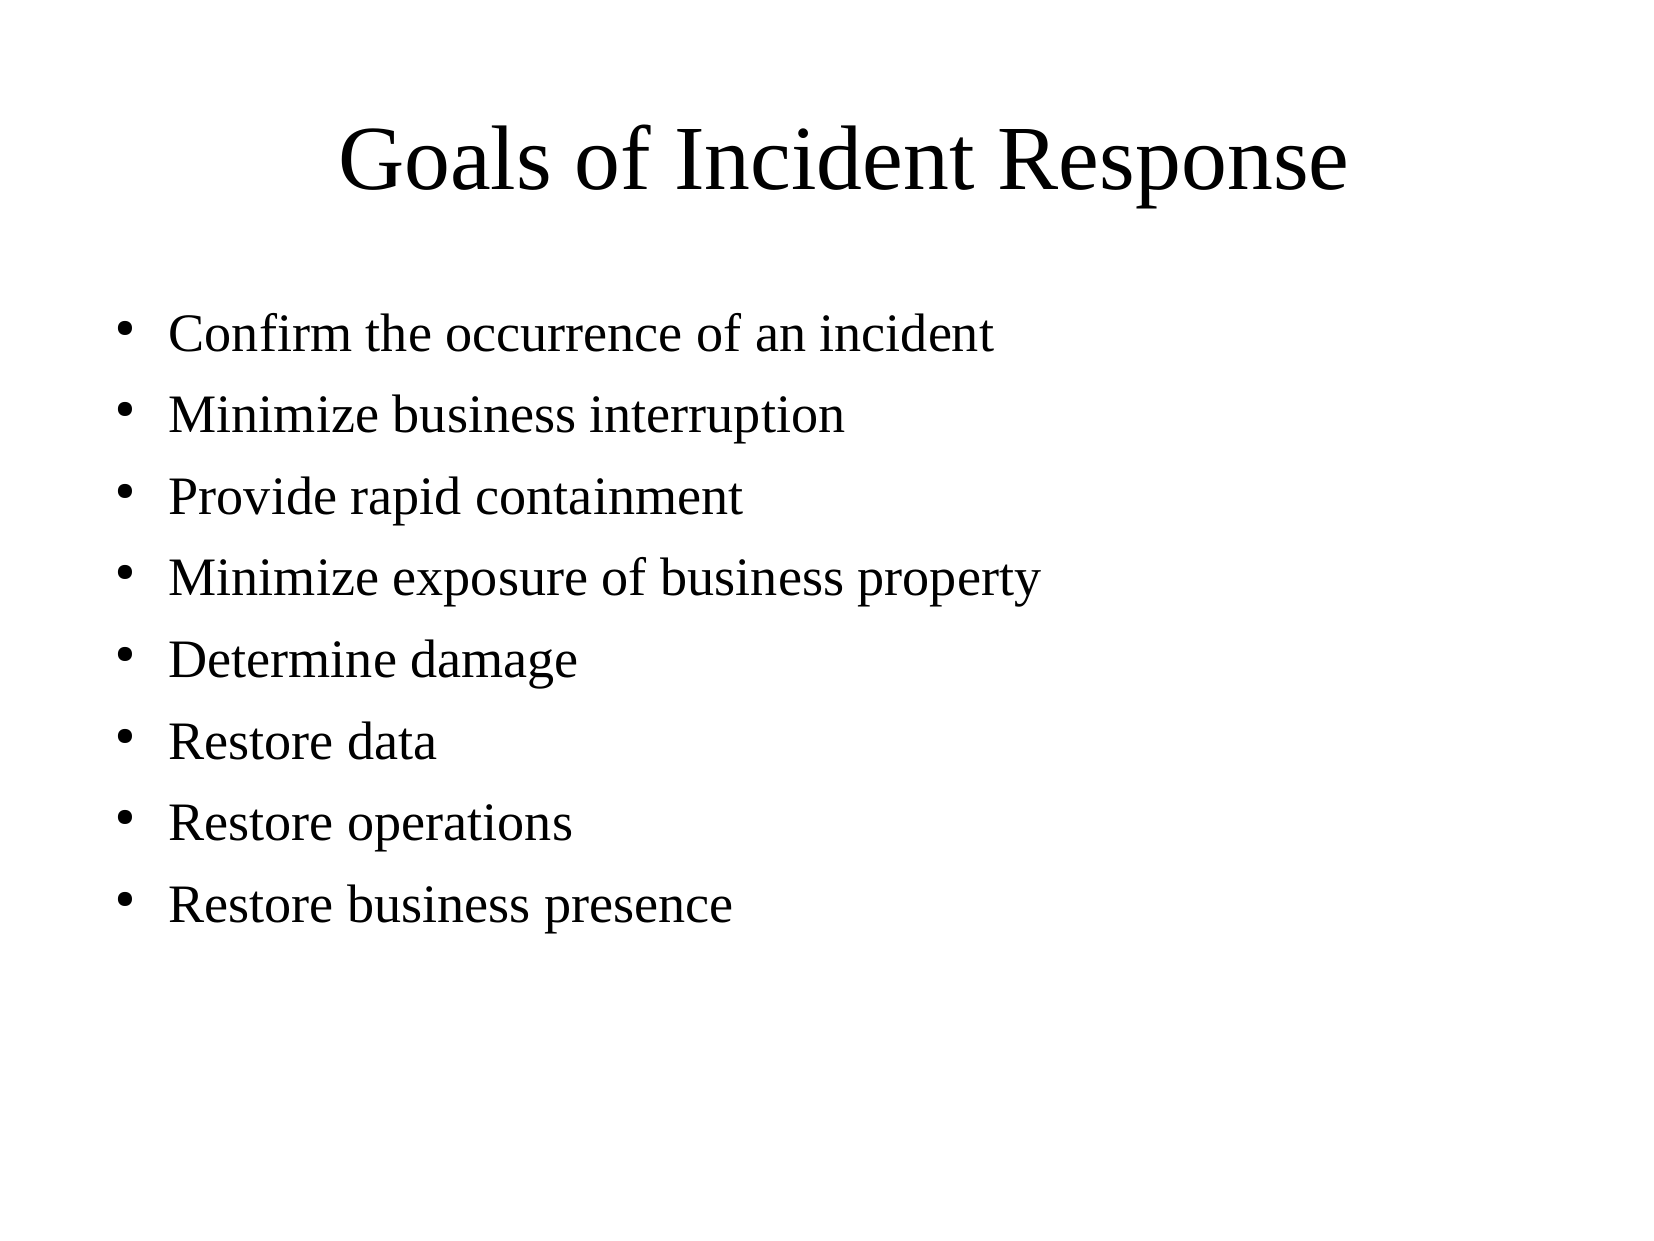

# Goals of Incident Response
Confirm the occurrence of an incident
Minimize business interruption
Provide rapid containment
Minimize exposure of business property
Determine damage
Restore data
Restore operations
Restore business presence